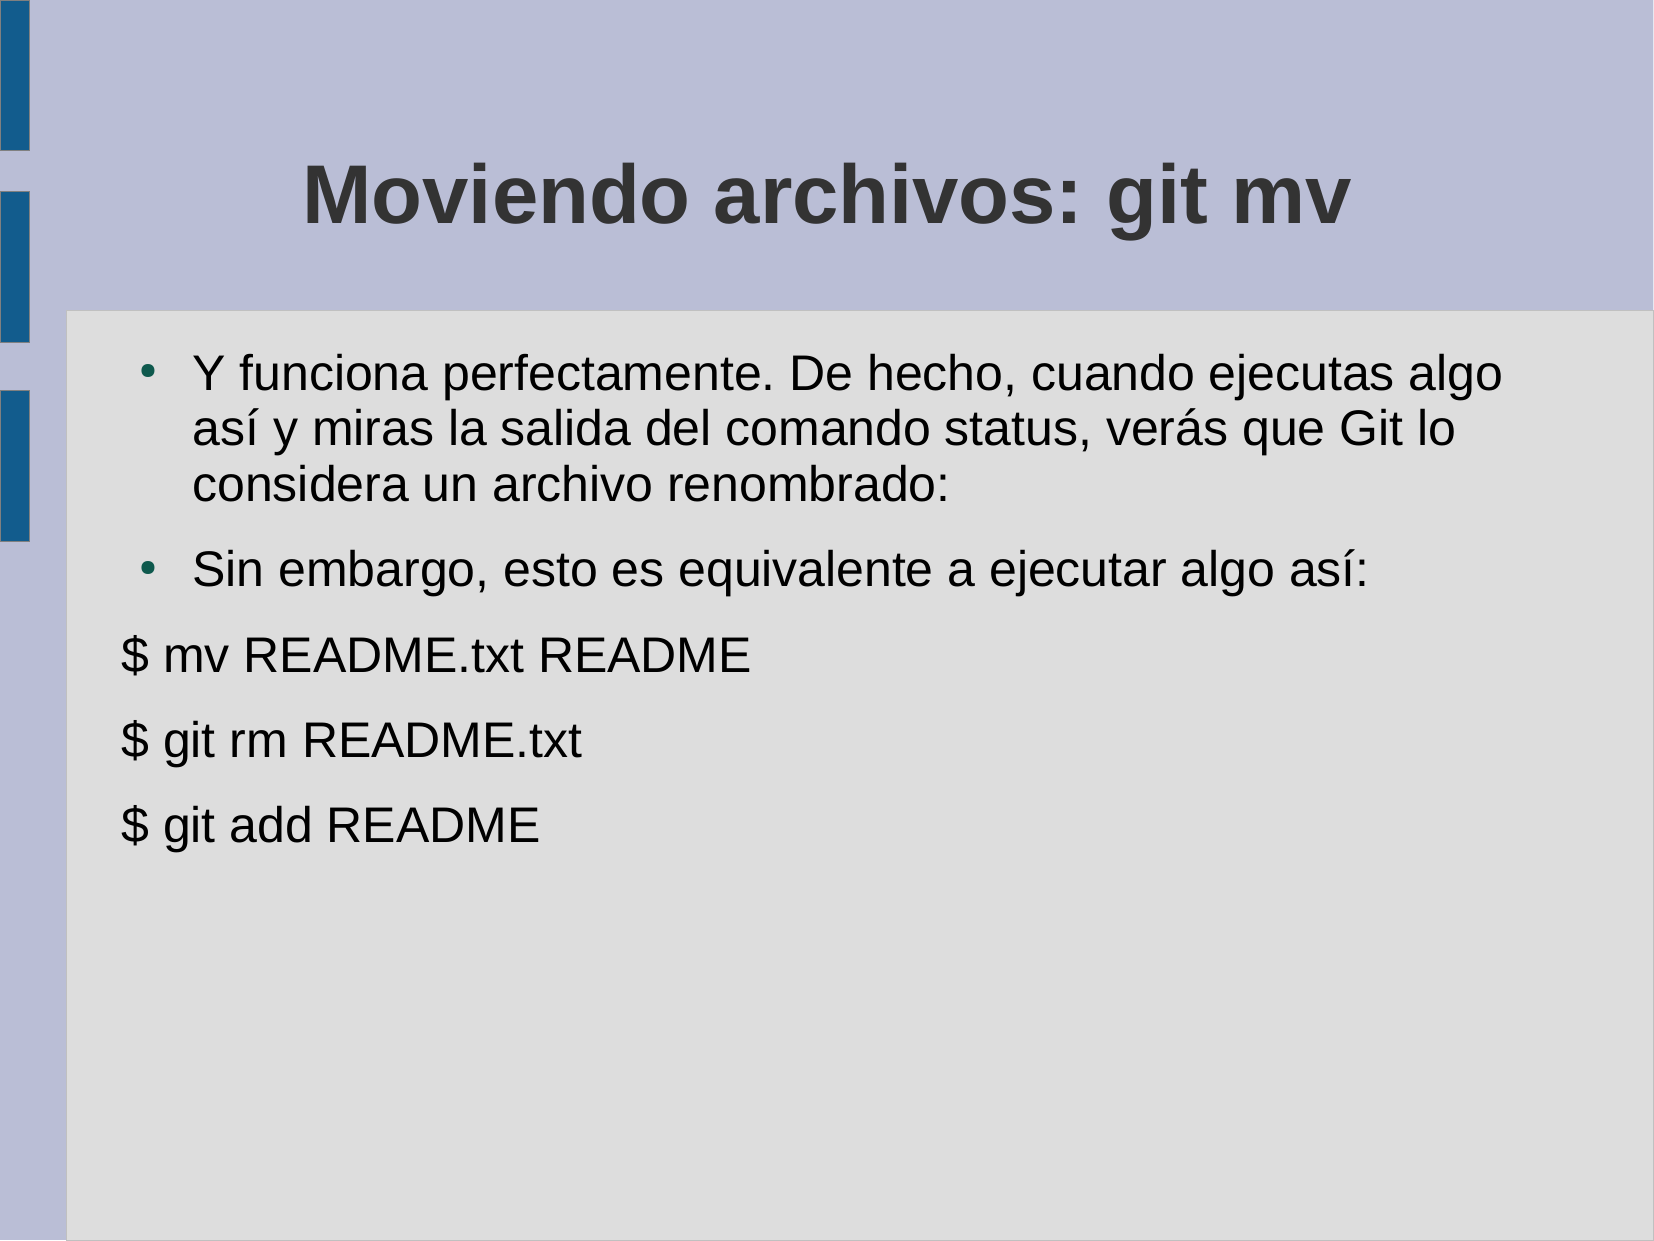

# Moviendo archivos: git mv
Y funciona perfectamente. De hecho, cuando ejecutas algo así y miras la salida del comando status, verás que Git lo considera un archivo renombrado:
Sin embargo, esto es equivalente a ejecutar algo así:
$ mv README.txt README
$ git rm README.txt
$ git add README